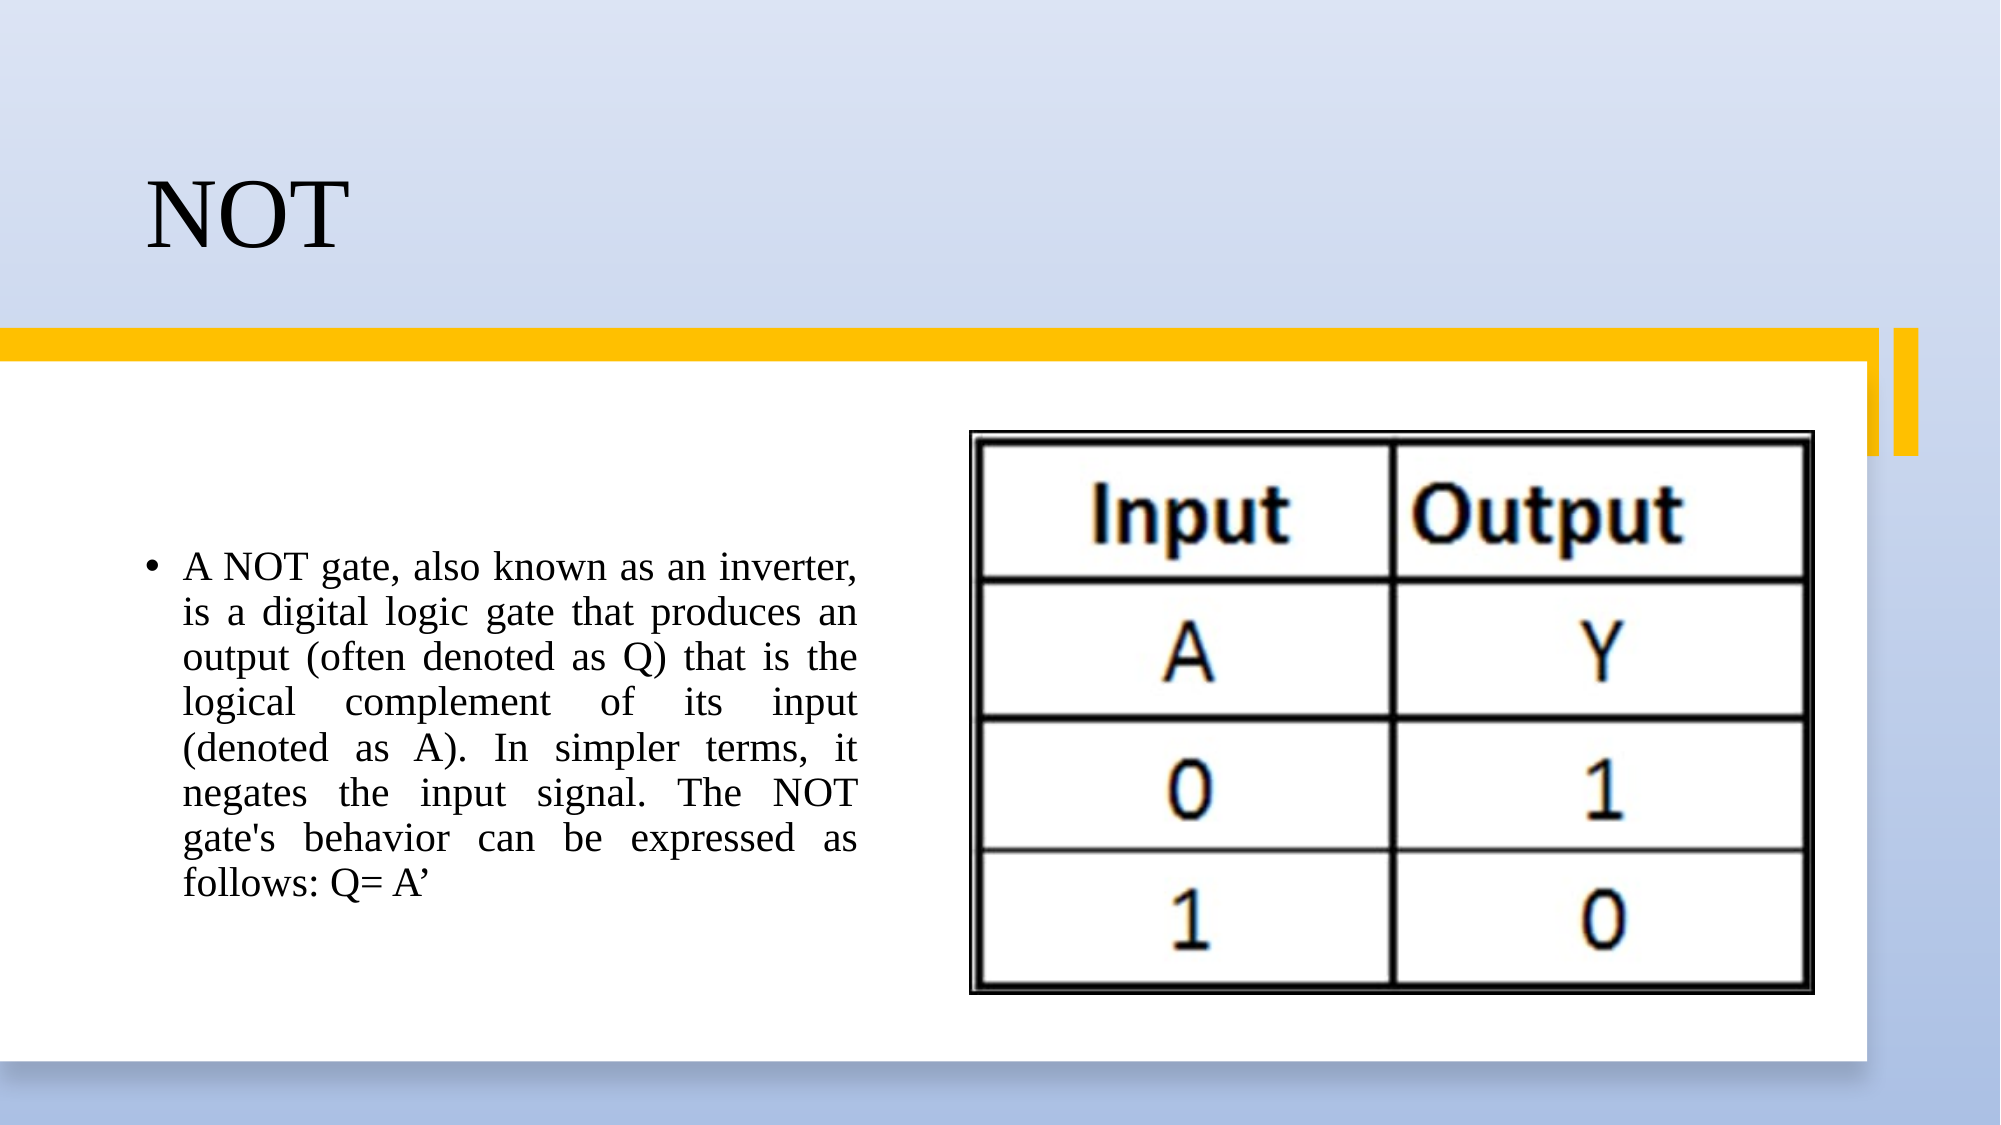

# NOT
A NOT gate, also known as an inverter, is a digital logic gate that produces an output (often denoted as Q) that is the logical complement of its input (denoted as A). In simpler terms, it negates the input signal. The NOT gate's behavior can be expressed as follows: Q= A’